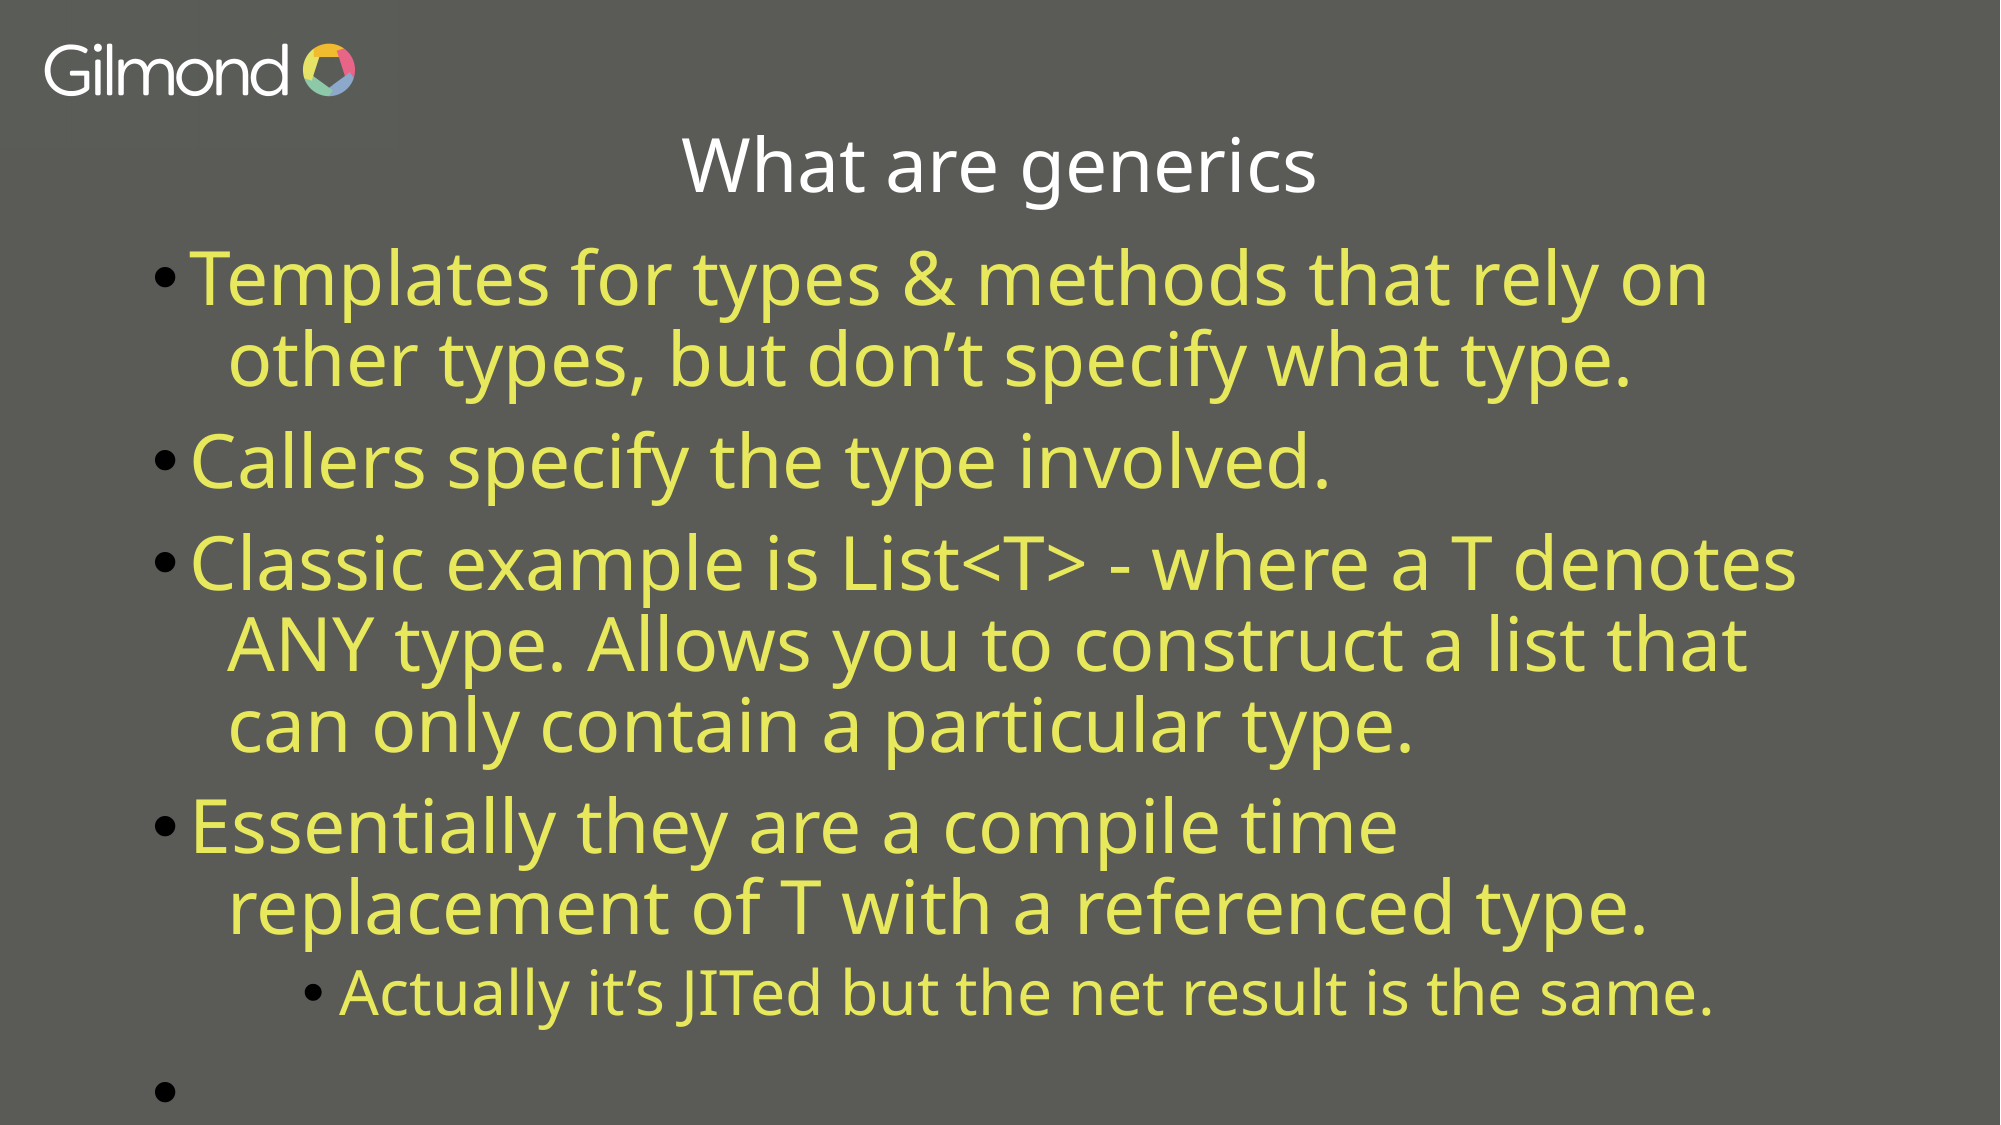

# What are generics
Templates for types & methods that rely on other types, but don’t specify what type.
Callers specify the type involved.
Classic example is List<T> - where a T denotes ANY type. Allows you to construct a list that can only contain a particular type.
Essentially they are a compile time replacement of T with a referenced type.
Actually it’s JITed but the net result is the same.